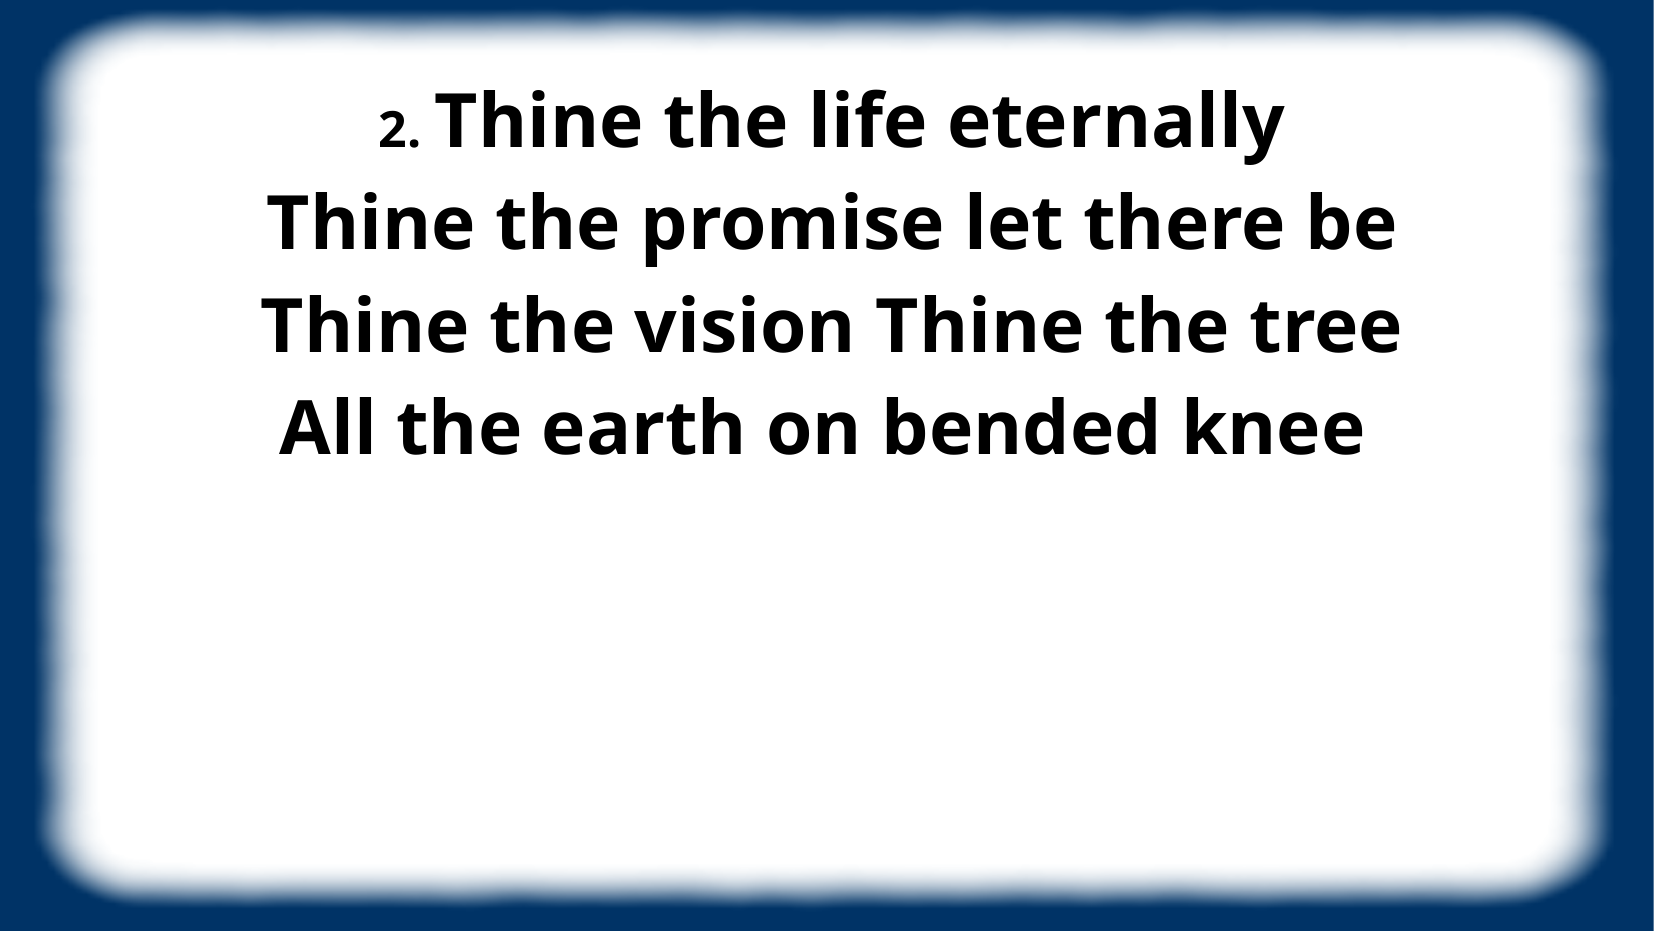

2. Thine the life eternally
Thine the promise let there be
Thine the vision Thine the tree
All the earth on bended knee